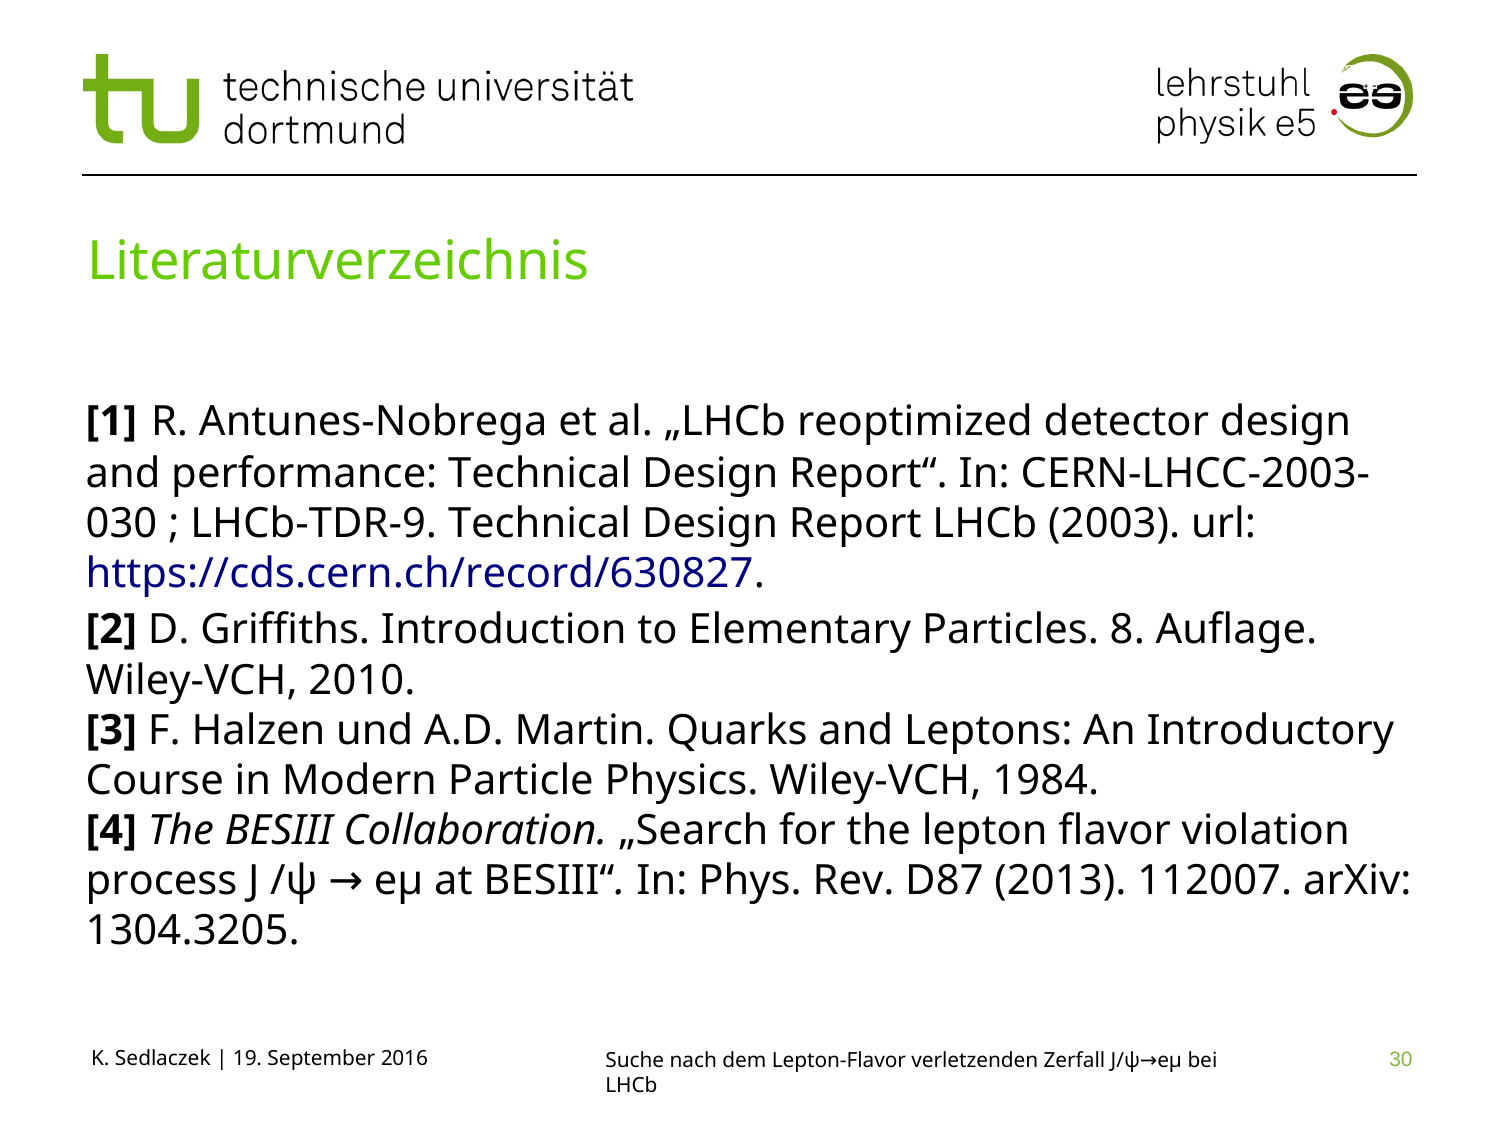

# Literaturverzeichnis
[1] R. Antunes-Nobrega et al. „LHCb reoptimized detector design and performance: Technical Design Report“. In: CERN-LHCC-2003-030 ; LHCb-TDR-9. Technical Design Report LHCb (2003). url: https://cds.cern.ch/record/630827.
[2] D. Griffiths. Introduction to Elementary Particles. 8. Auflage. Wiley-VCH, 2010.
[3] F. Halzen und A.D. Martin. Quarks and Leptons: An Introductory Course in Modern Particle Physics. Wiley-VCH, 1984.
[4] The BESIII Collaboration. „Search for the lepton flavor violation process J /ψ → eμ at BESIII“. In: Phys. Rev. D87 (2013). 112007. arXiv: 1304.3205.
K. Sedlaczek | 19. September 2016
Suche nach dem Lepton-Flavor verletzenden Zerfall J/ψ→eµ bei LHCb